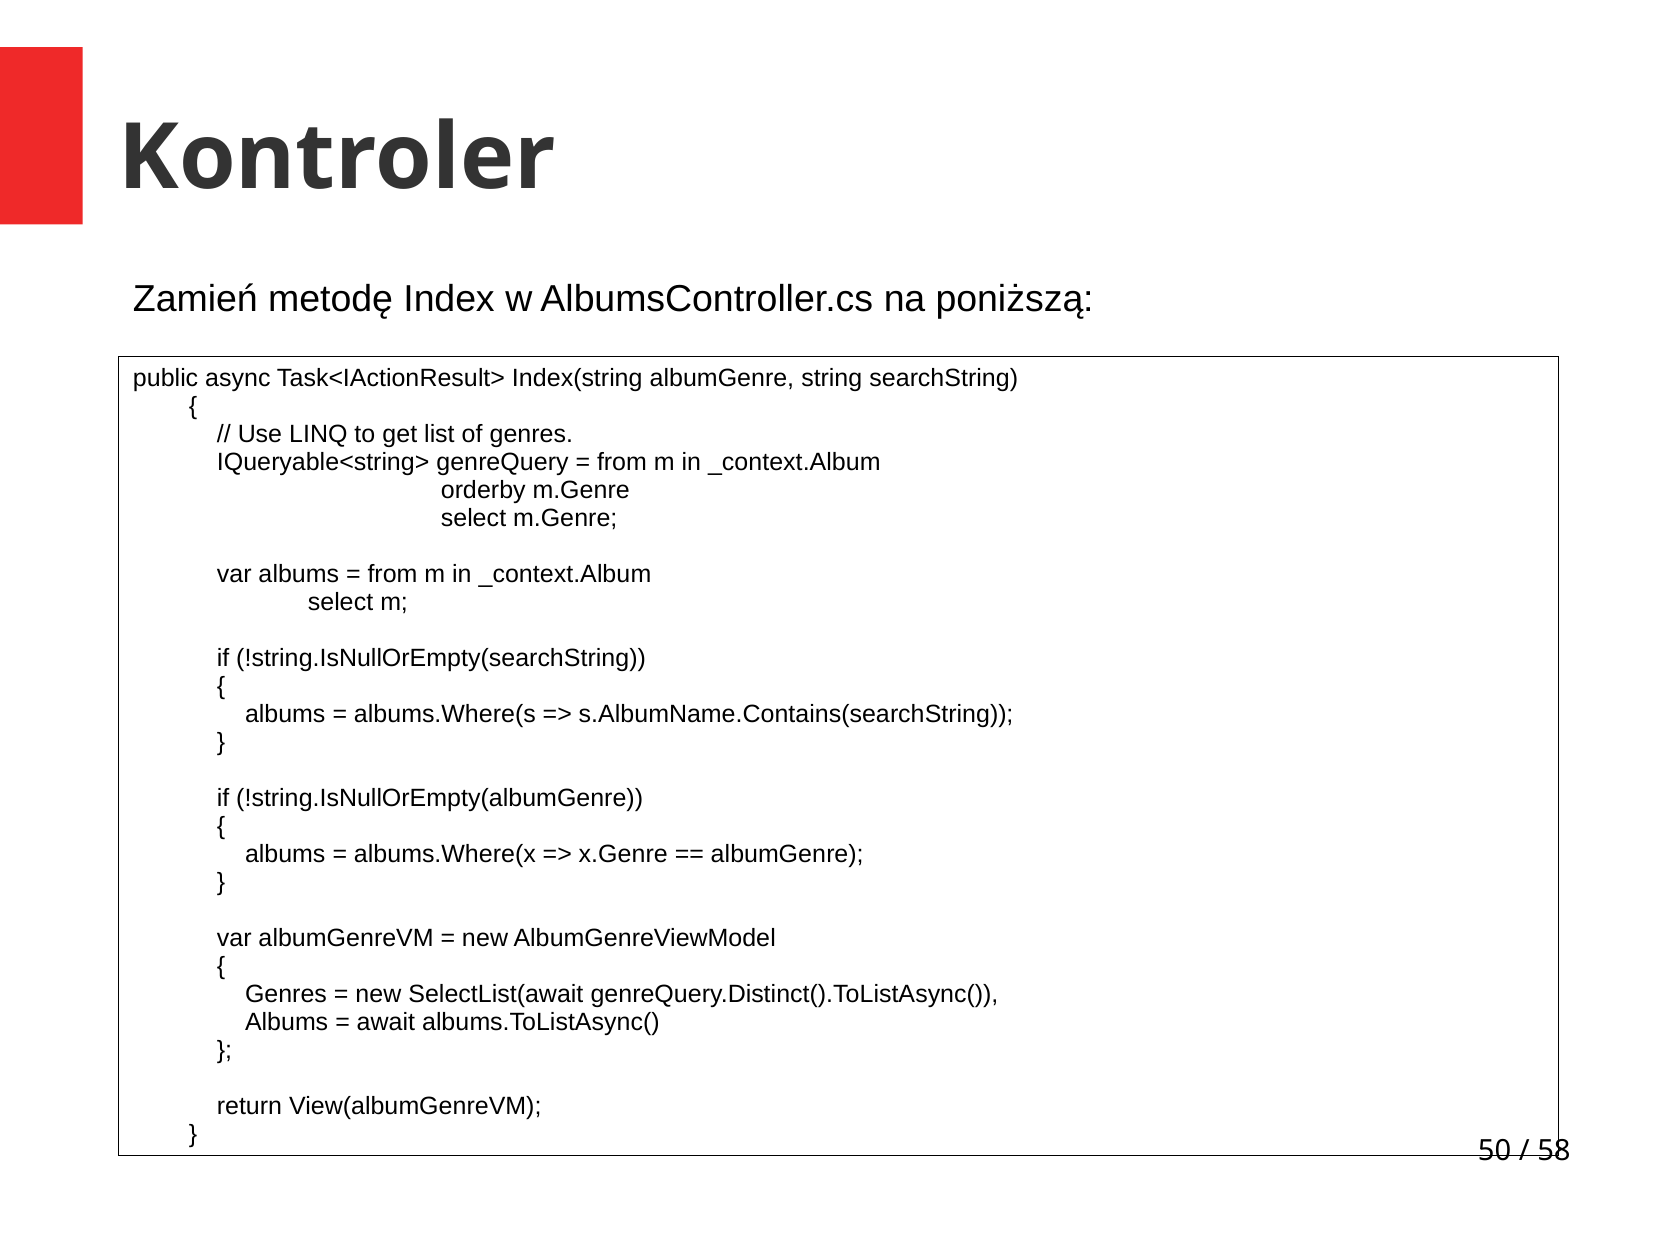

# Kontroler
Zamień metodę Index w AlbumsController.cs na poniższą:
public async Task<IActionResult> Index(string albumGenre, string searchString)
 {
 // Use LINQ to get list of genres.
 IQueryable<string> genreQuery = from m in _context.Album
 orderby m.Genre
 select m.Genre;
 var albums = from m in _context.Album
 select m;
 if (!string.IsNullOrEmpty(searchString))
 {
 albums = albums.Where(s => s.AlbumName.Contains(searchString));
 }
 if (!string.IsNullOrEmpty(albumGenre))
 {
 albums = albums.Where(x => x.Genre == albumGenre);
 }
 var albumGenreVM = new AlbumGenreViewModel
 {
 Genres = new SelectList(await genreQuery.Distinct().ToListAsync()),
 Albums = await albums.ToListAsync()
 };
 return View(albumGenreVM);
 }
50